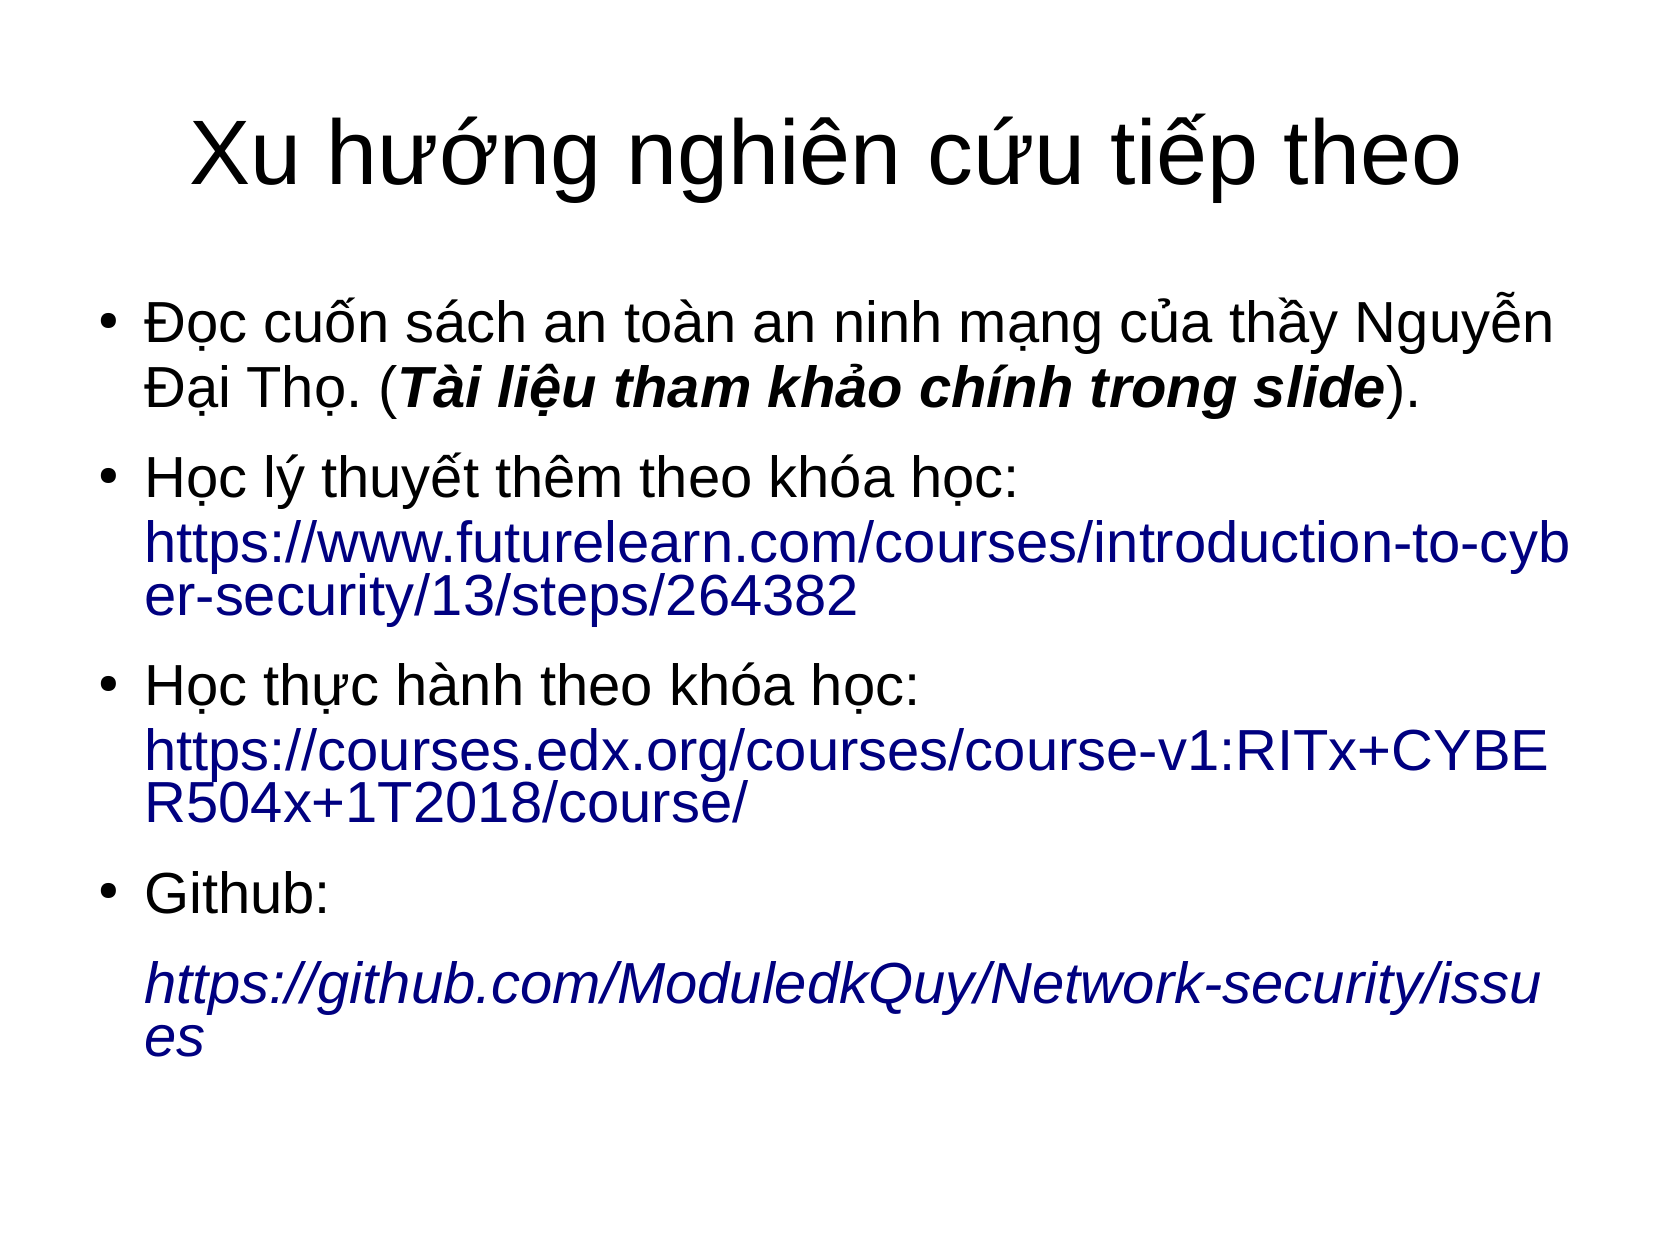

# Xu hướng nghiên cứu tiếp theo
Đọc cuốn sách an toàn an ninh mạng của thầy Nguyễn Đại Thọ. (Tài liệu tham khảo chính trong slide).
Học lý thuyết thêm theo khóa học: https://www.futurelearn.com/courses/introduction-to-cyber-security/13/steps/264382
Học thực hành theo khóa học: https://courses.edx.org/courses/course-v1:RITx+CYBER504x+1T2018/course/
Github:
https://github.com/ModuledkQuy/Network-security/issues